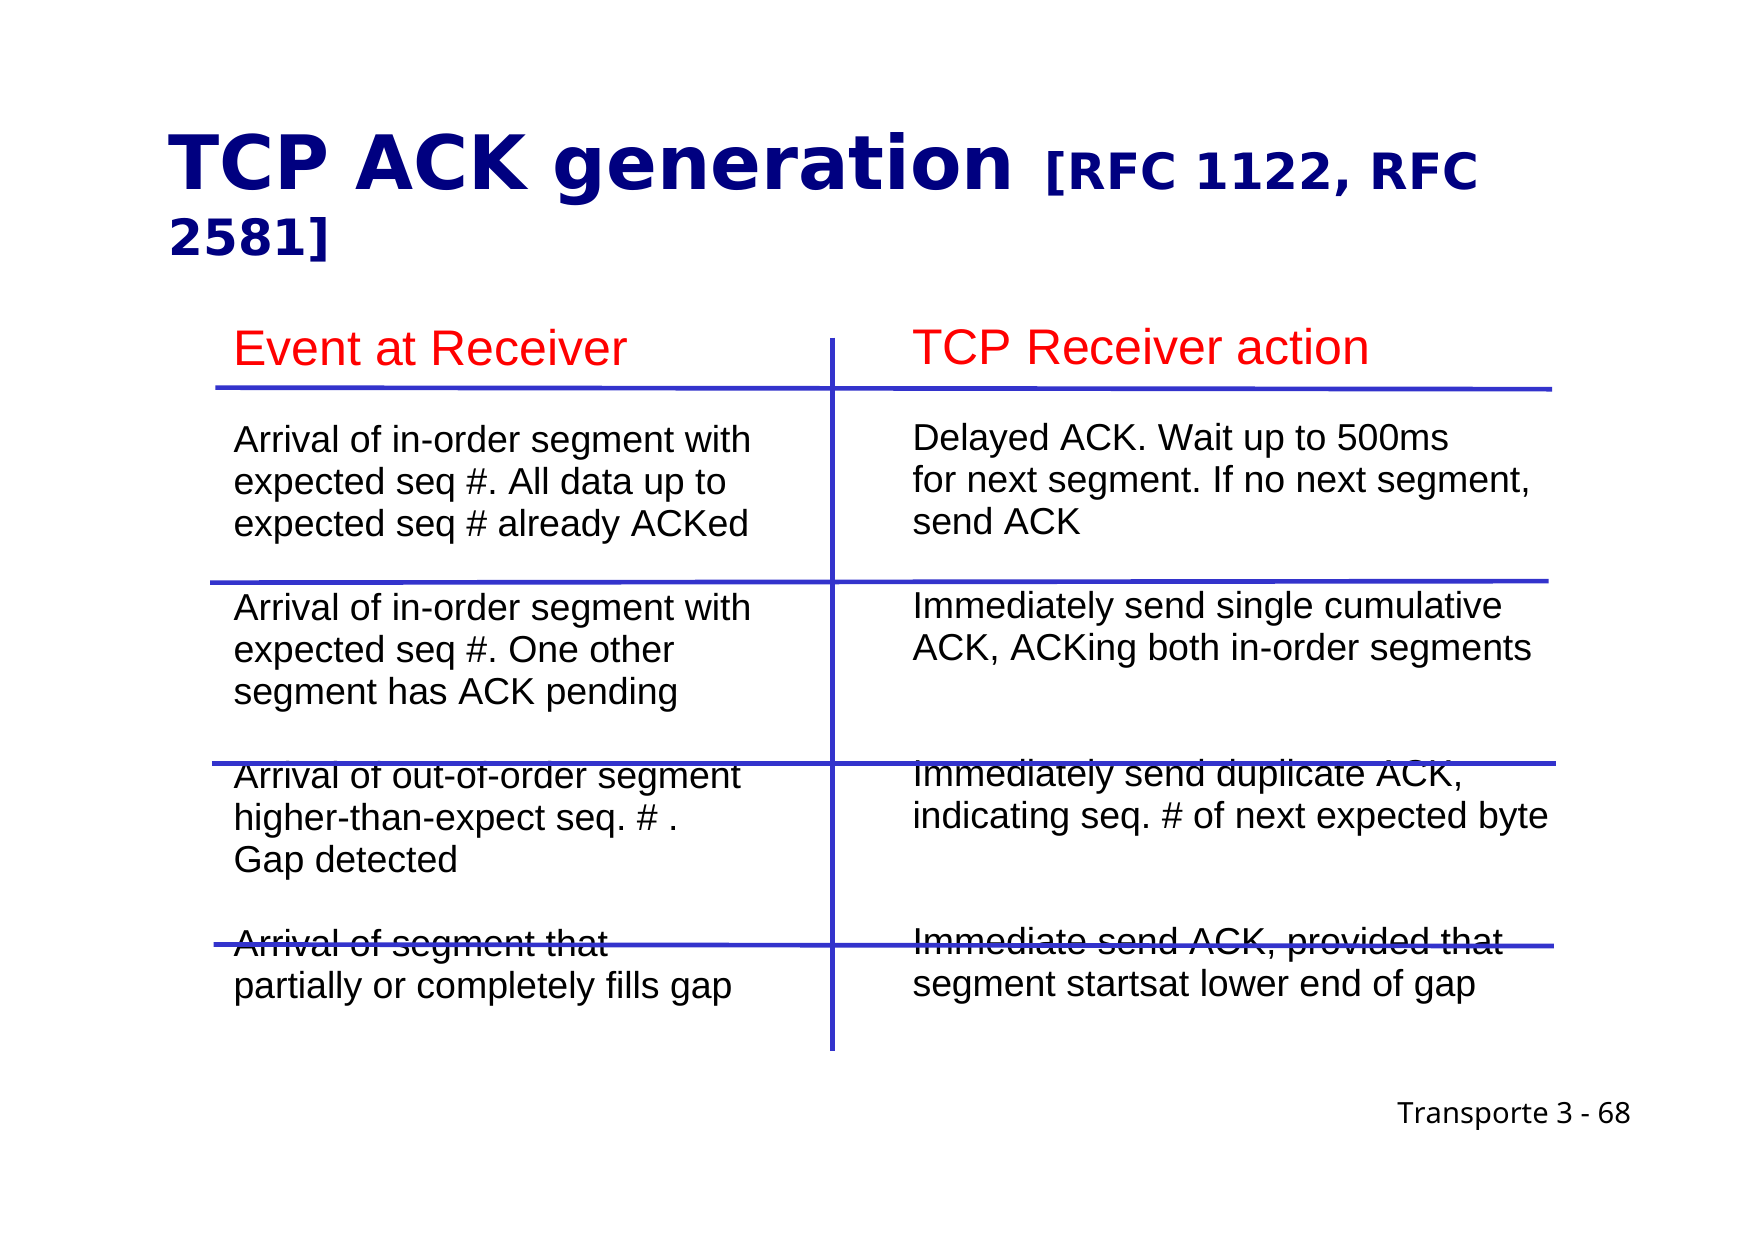

# TCP ACK generation [RFC 1122, RFC 2581]
TCP Receiver action
Delayed ACK. Wait up to 500ms
for next segment. If no next segment,
send ACK
Immediately send single cumulative
ACK, ACKing both in-order segments
Immediately send duplicate ACK,
indicating seq. # of next expected byte
Immediate send ACK, provided that
segment startsat lower end of gap
Event at Receiver
Arrival of in-order segment with
expected seq #. All data up to
expected seq # already ACKed
Arrival of in-order segment with
expected seq #. One other
segment has ACK pending
Arrival of out-of-order segment
higher-than-expect seq. # .
Gap detected
Arrival of segment that
partially or completely fills gap